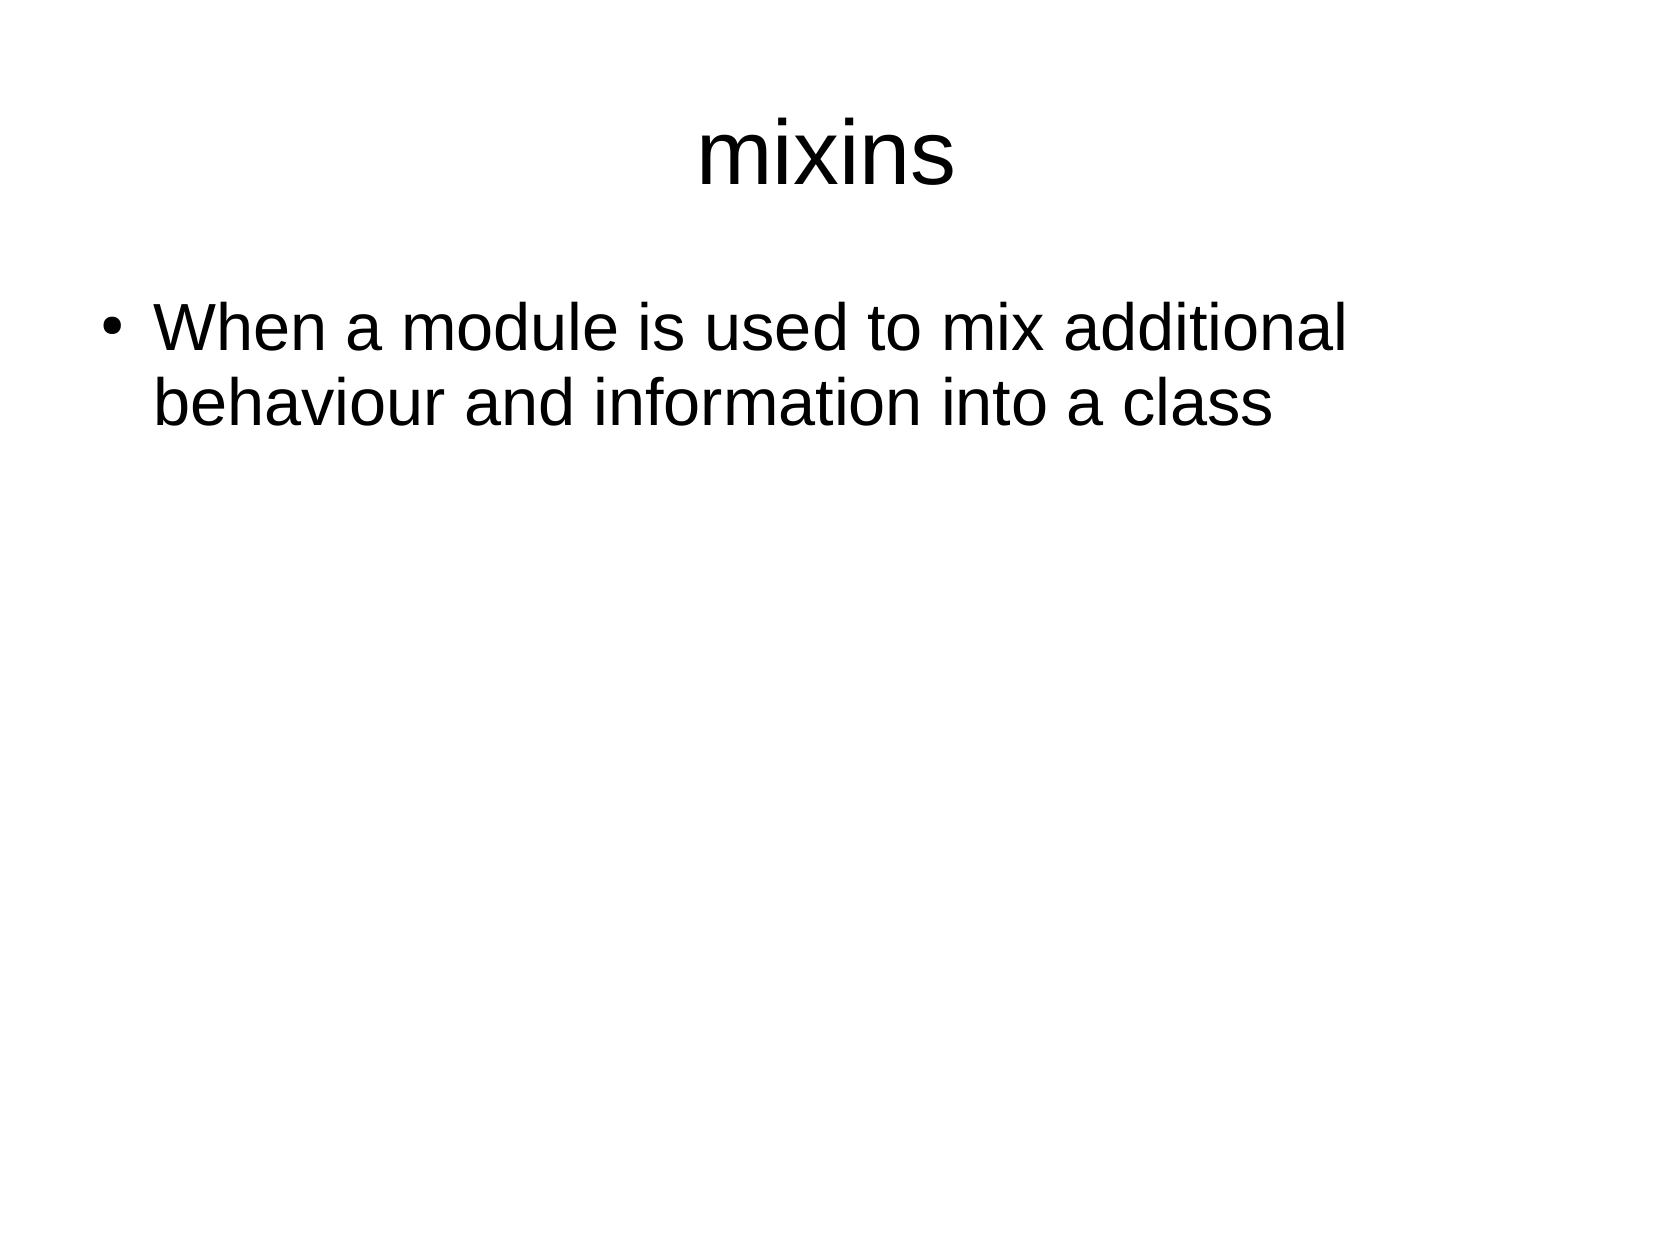

# mixins
When a module is used to mix additional behaviour and information into a class